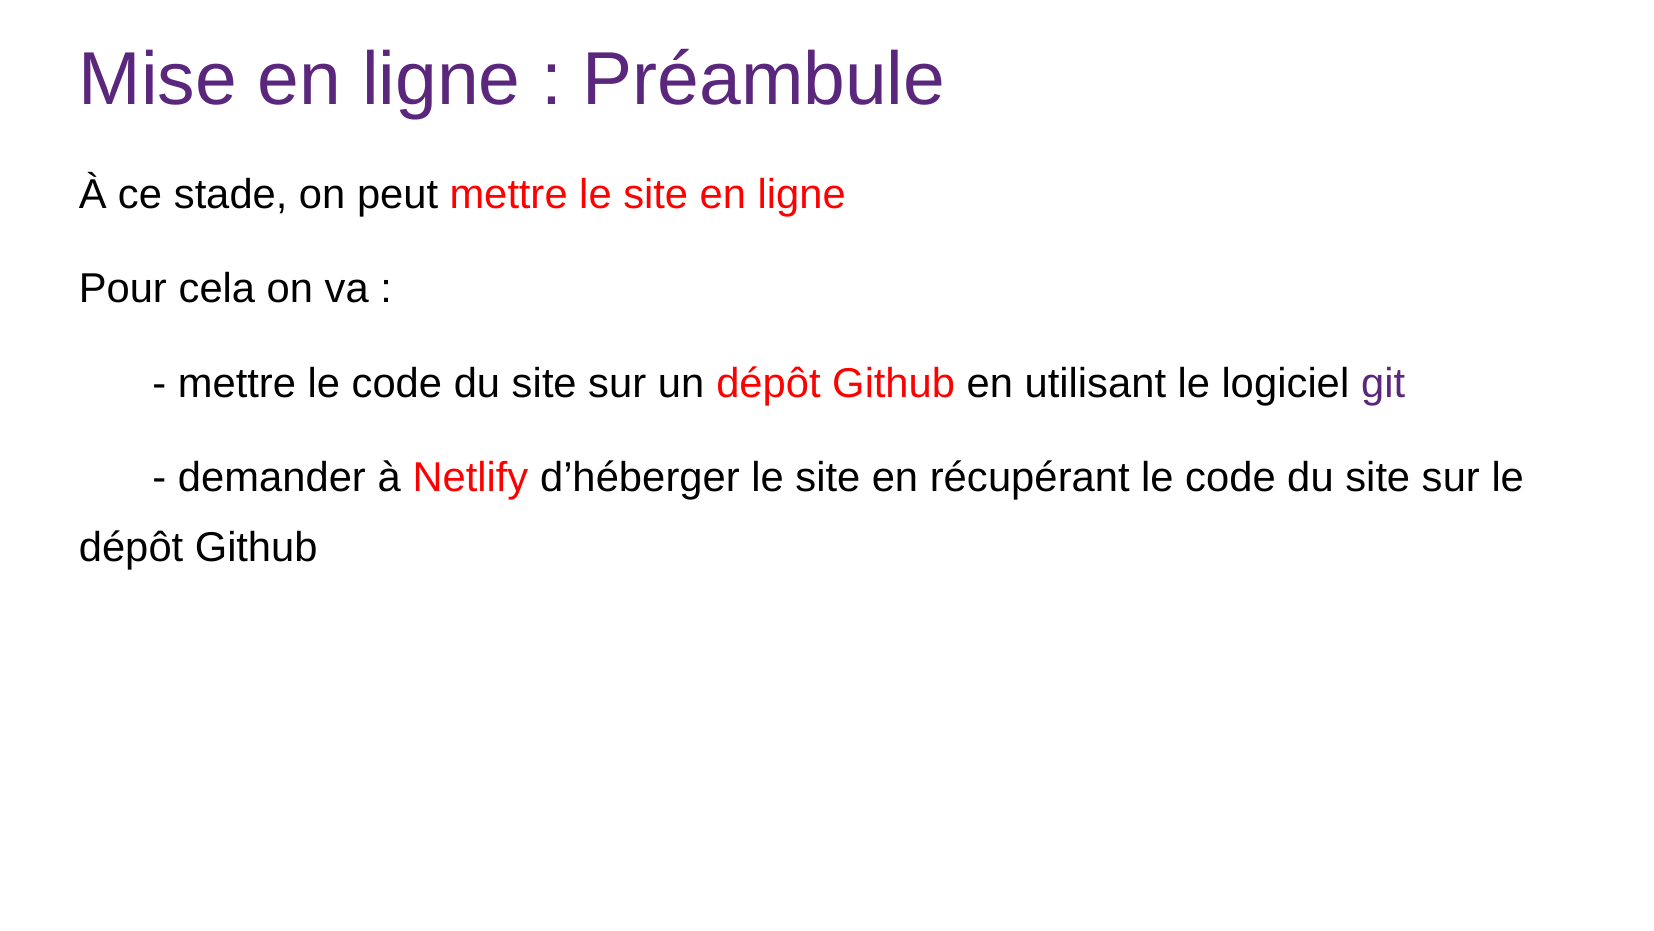

# Mise en ligne : Préambule
À ce stade, on peut mettre le site en ligne
Pour cela on va :
	- mettre le code du site sur un dépôt Github en utilisant le logiciel git
	- demander à Netlify d’héberger le site en récupérant le code du site sur le dépôt Github